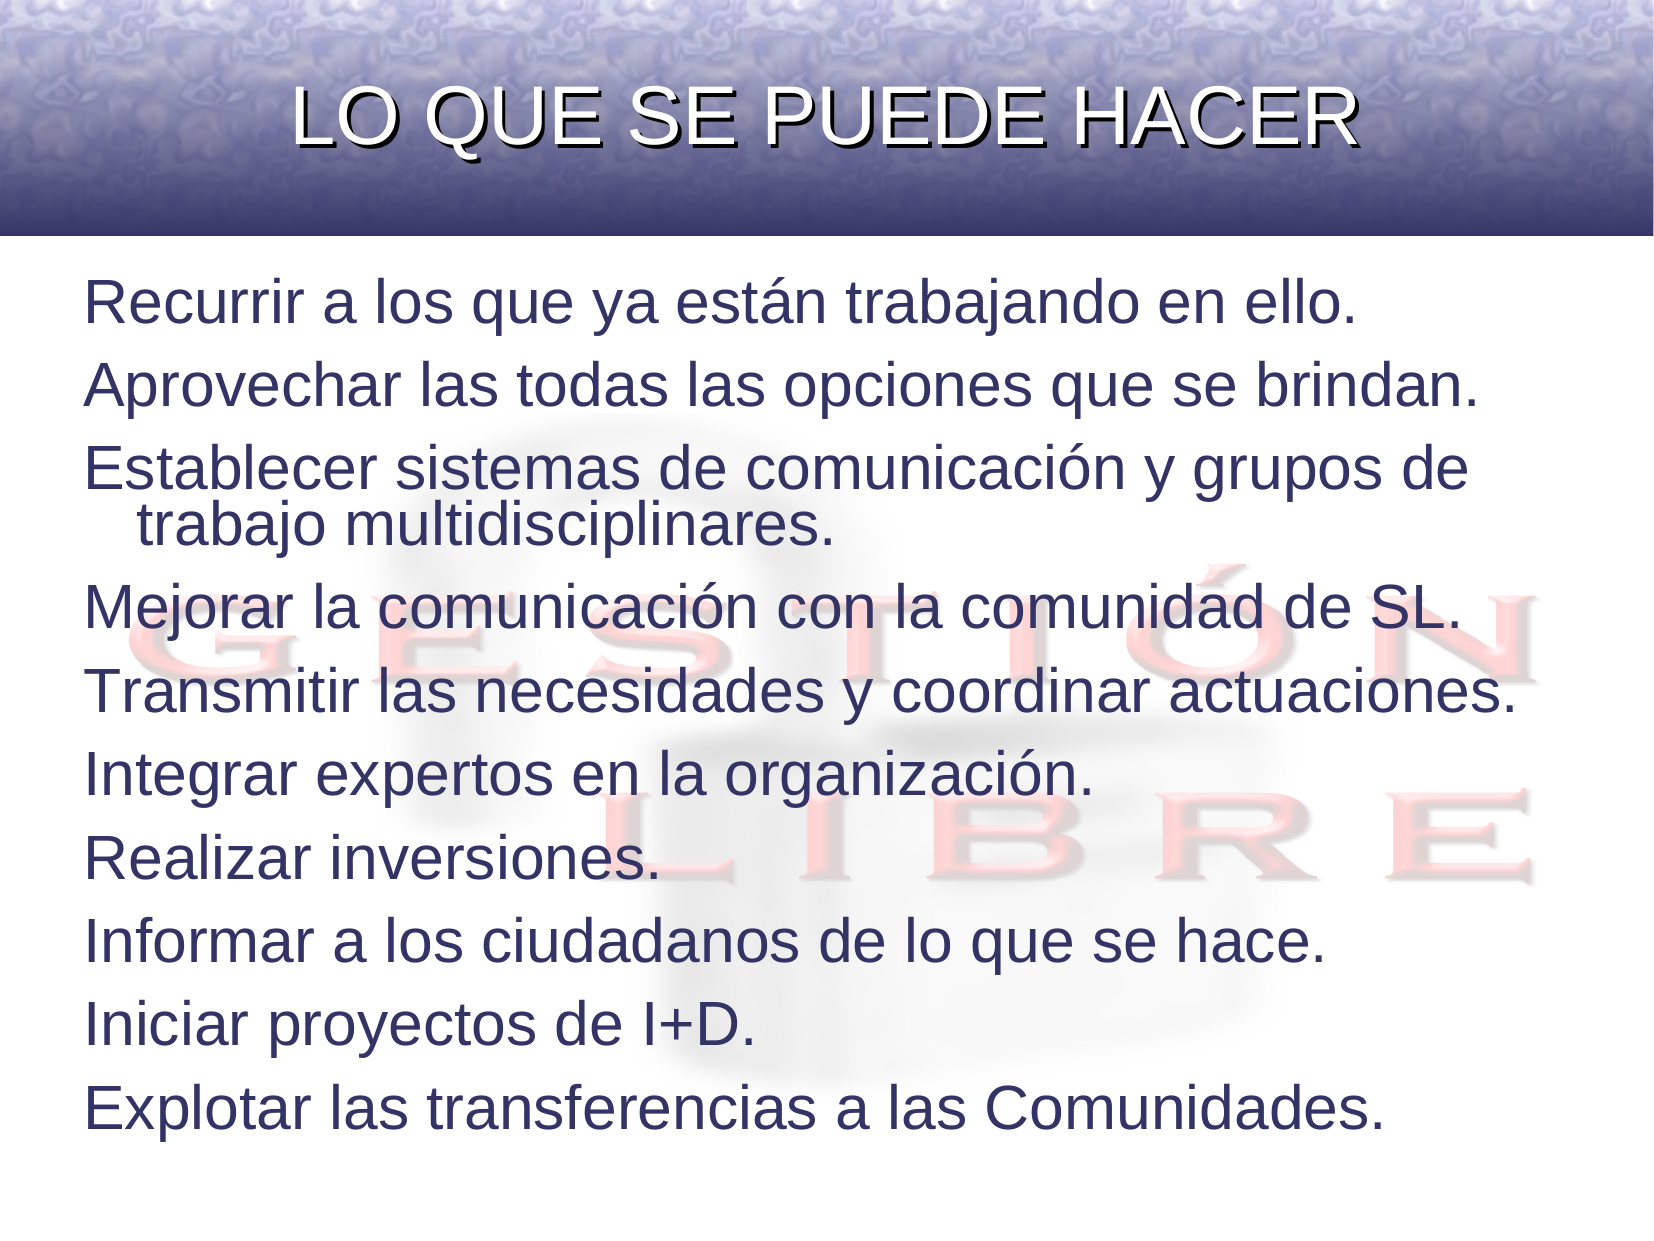

# LO QUE SE PUEDE HACER
Recurrir a los que ya están trabajando en ello.
Aprovechar las todas las opciones que se brindan.
Establecer sistemas de comunicación y grupos de trabajo multidisciplinares.
Mejorar la comunicación con la comunidad de SL.
Transmitir las necesidades y coordinar actuaciones.
Integrar expertos en la organización.
Realizar inversiones.
Informar a los ciudadanos de lo que se hace.
Iniciar proyectos de I+D.
Explotar las transferencias a las Comunidades.